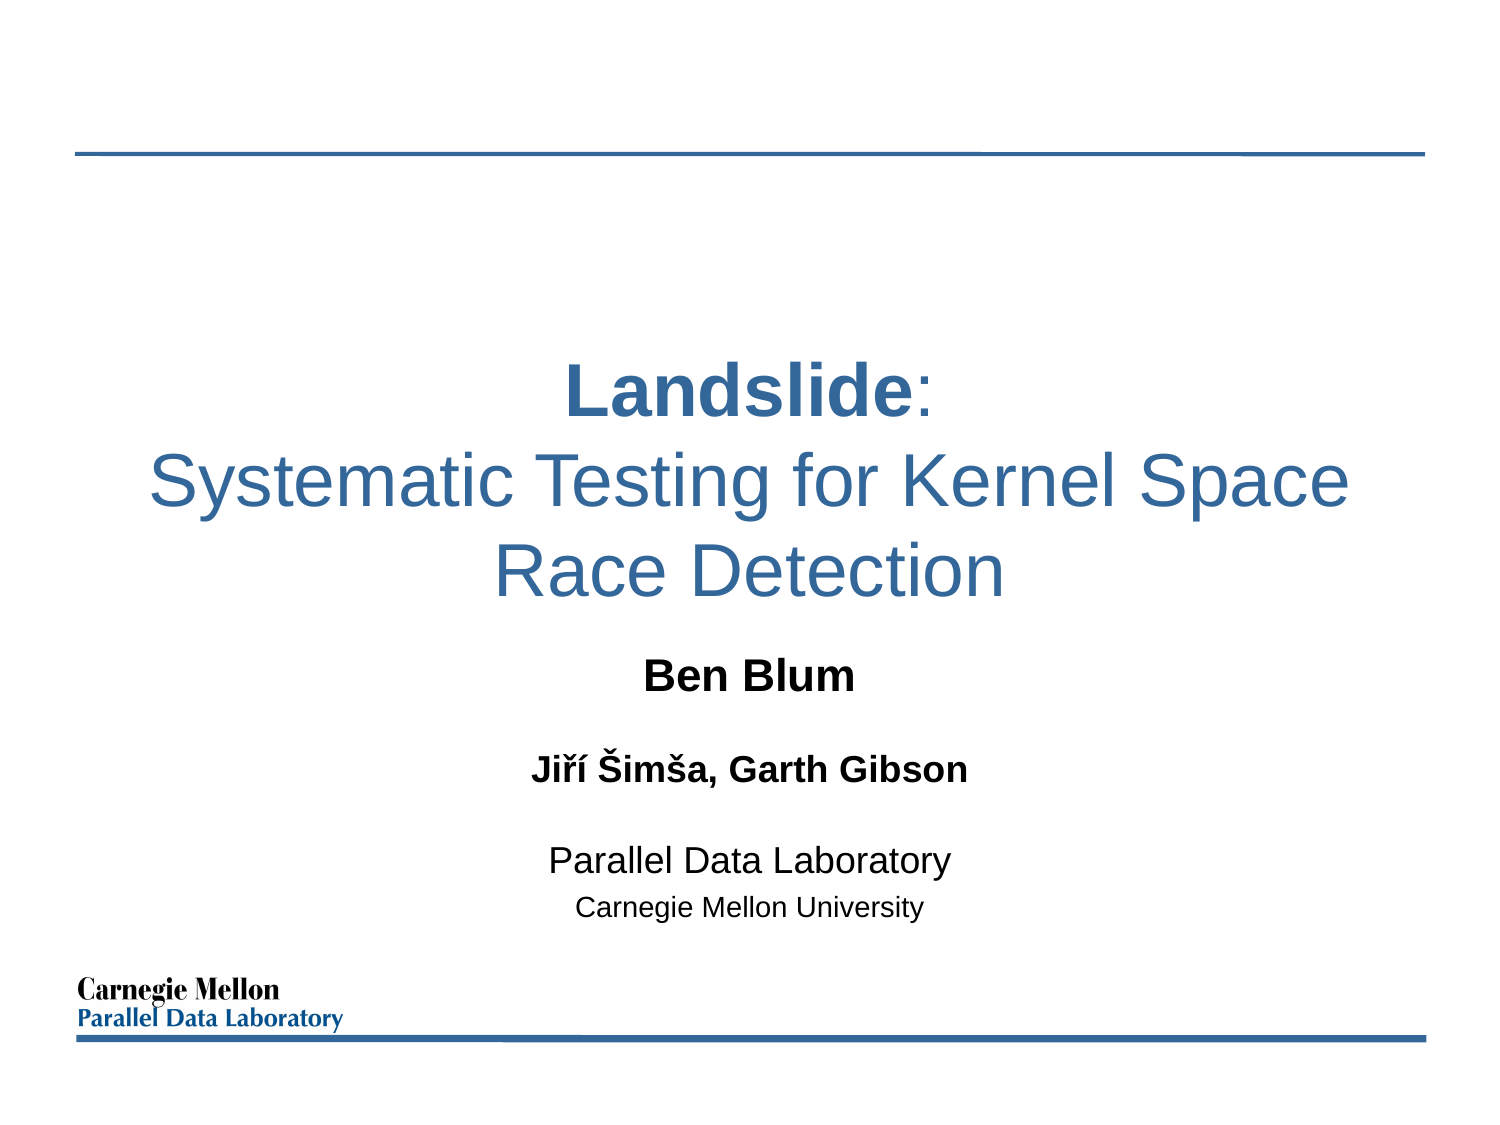

# Landslide: Systematic Testing for Kernel Space Race Detection
Ben Blum
Jiří Šimša, Garth Gibson
Parallel Data Laboratory
Carnegie Mellon University